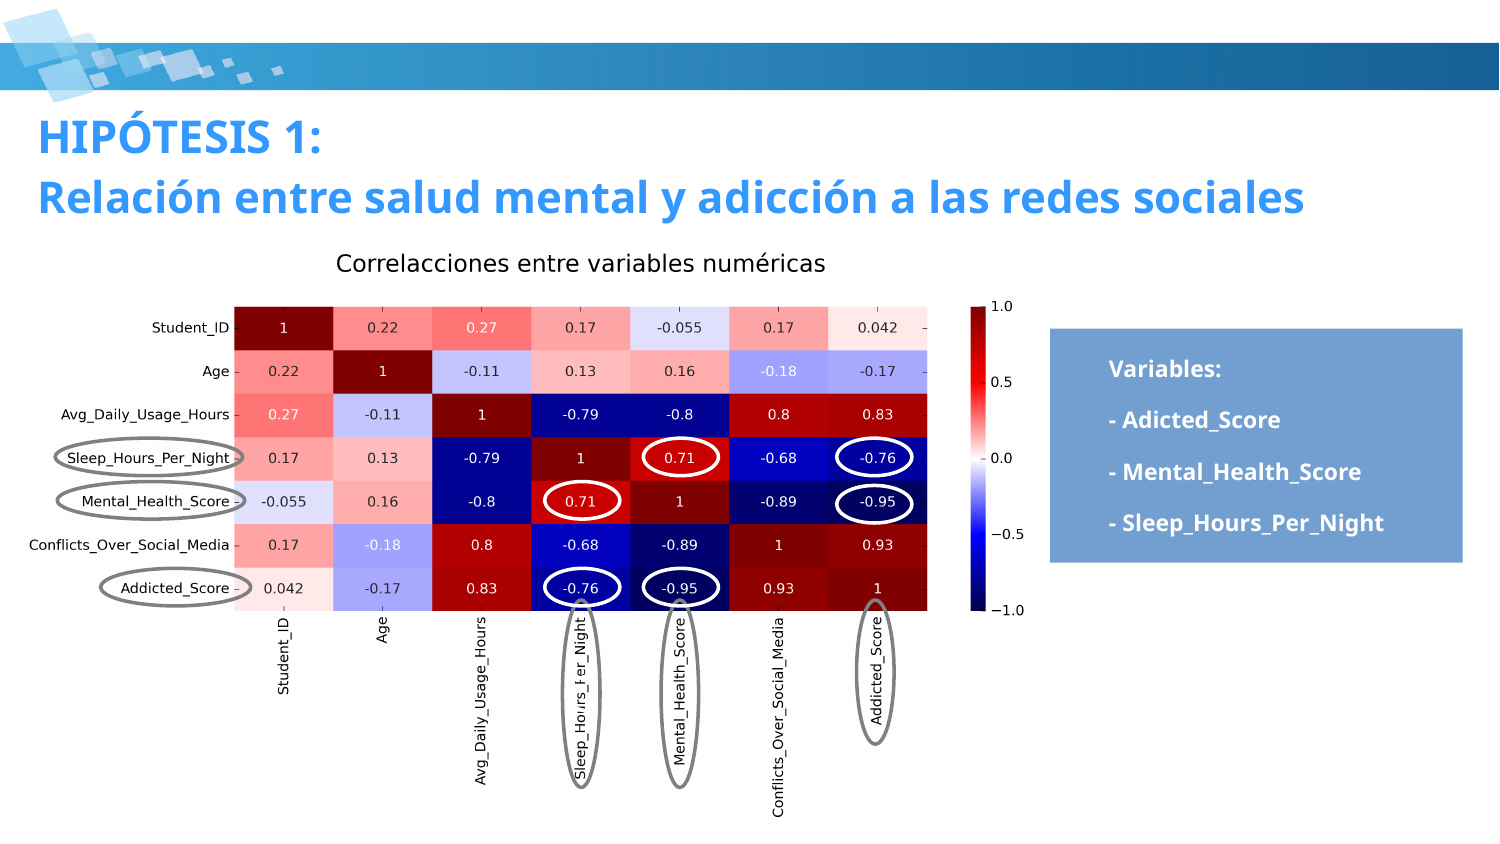

# HIPÓTESIS 1: Relación entre salud mental y adicción a las redes sociales
Variables:
- Adicted_Score
- Mental_Health_Score
- Sleep_Hours_Per_Night